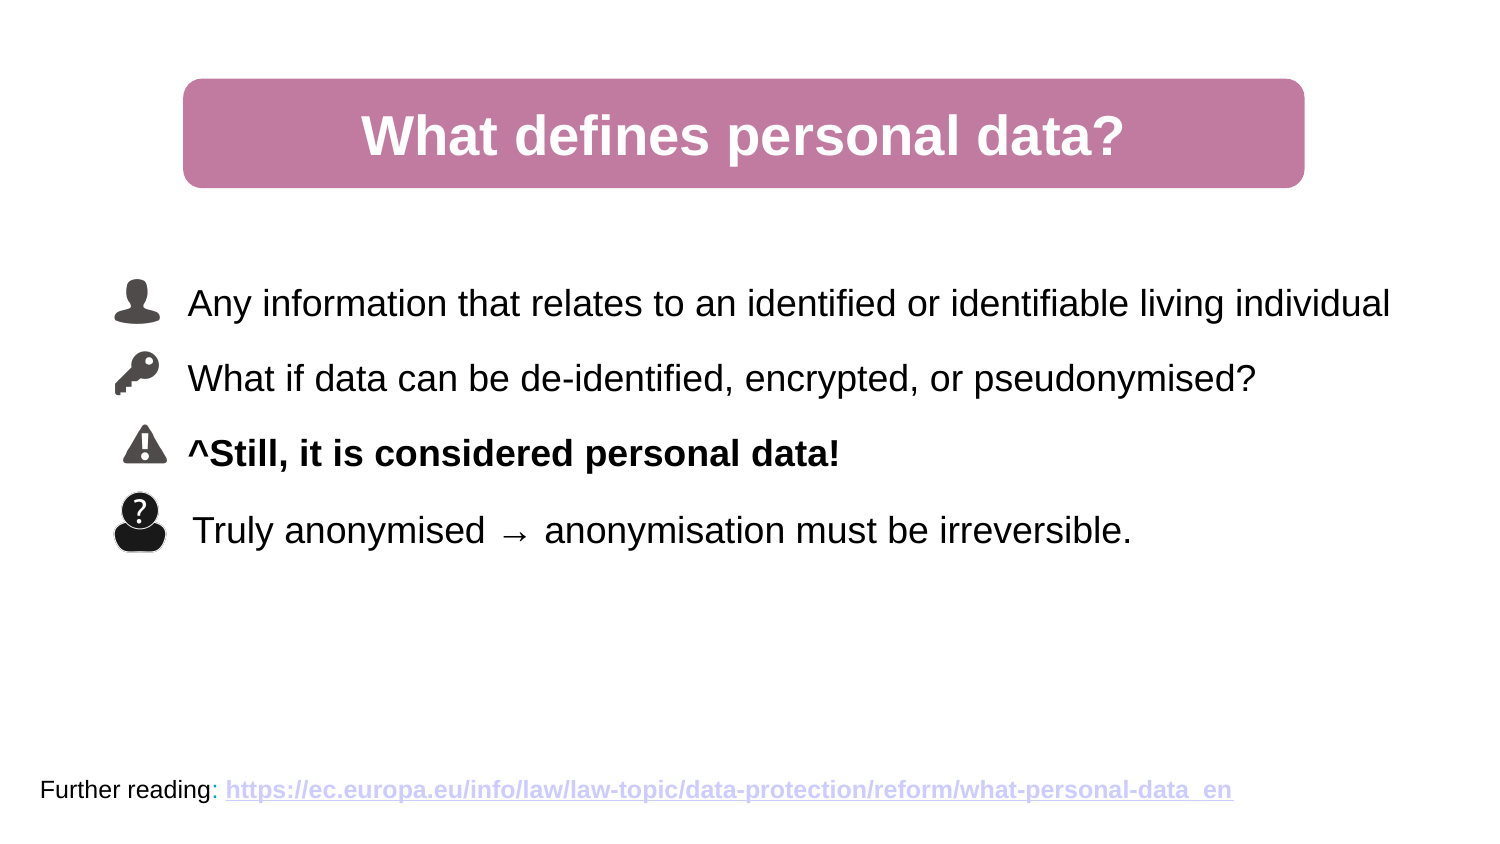

What defines personal data?
Any information that relates to an identified or identifiable living individual
What if data can be de-identified, encrypted, or pseudonymised?
^Still, it is considered personal data!
Truly anonymised → anonymisation must be irreversible.
Further reading: https://ec.europa.eu/info/law/law-topic/data-protection/reform/what-personal-data_en